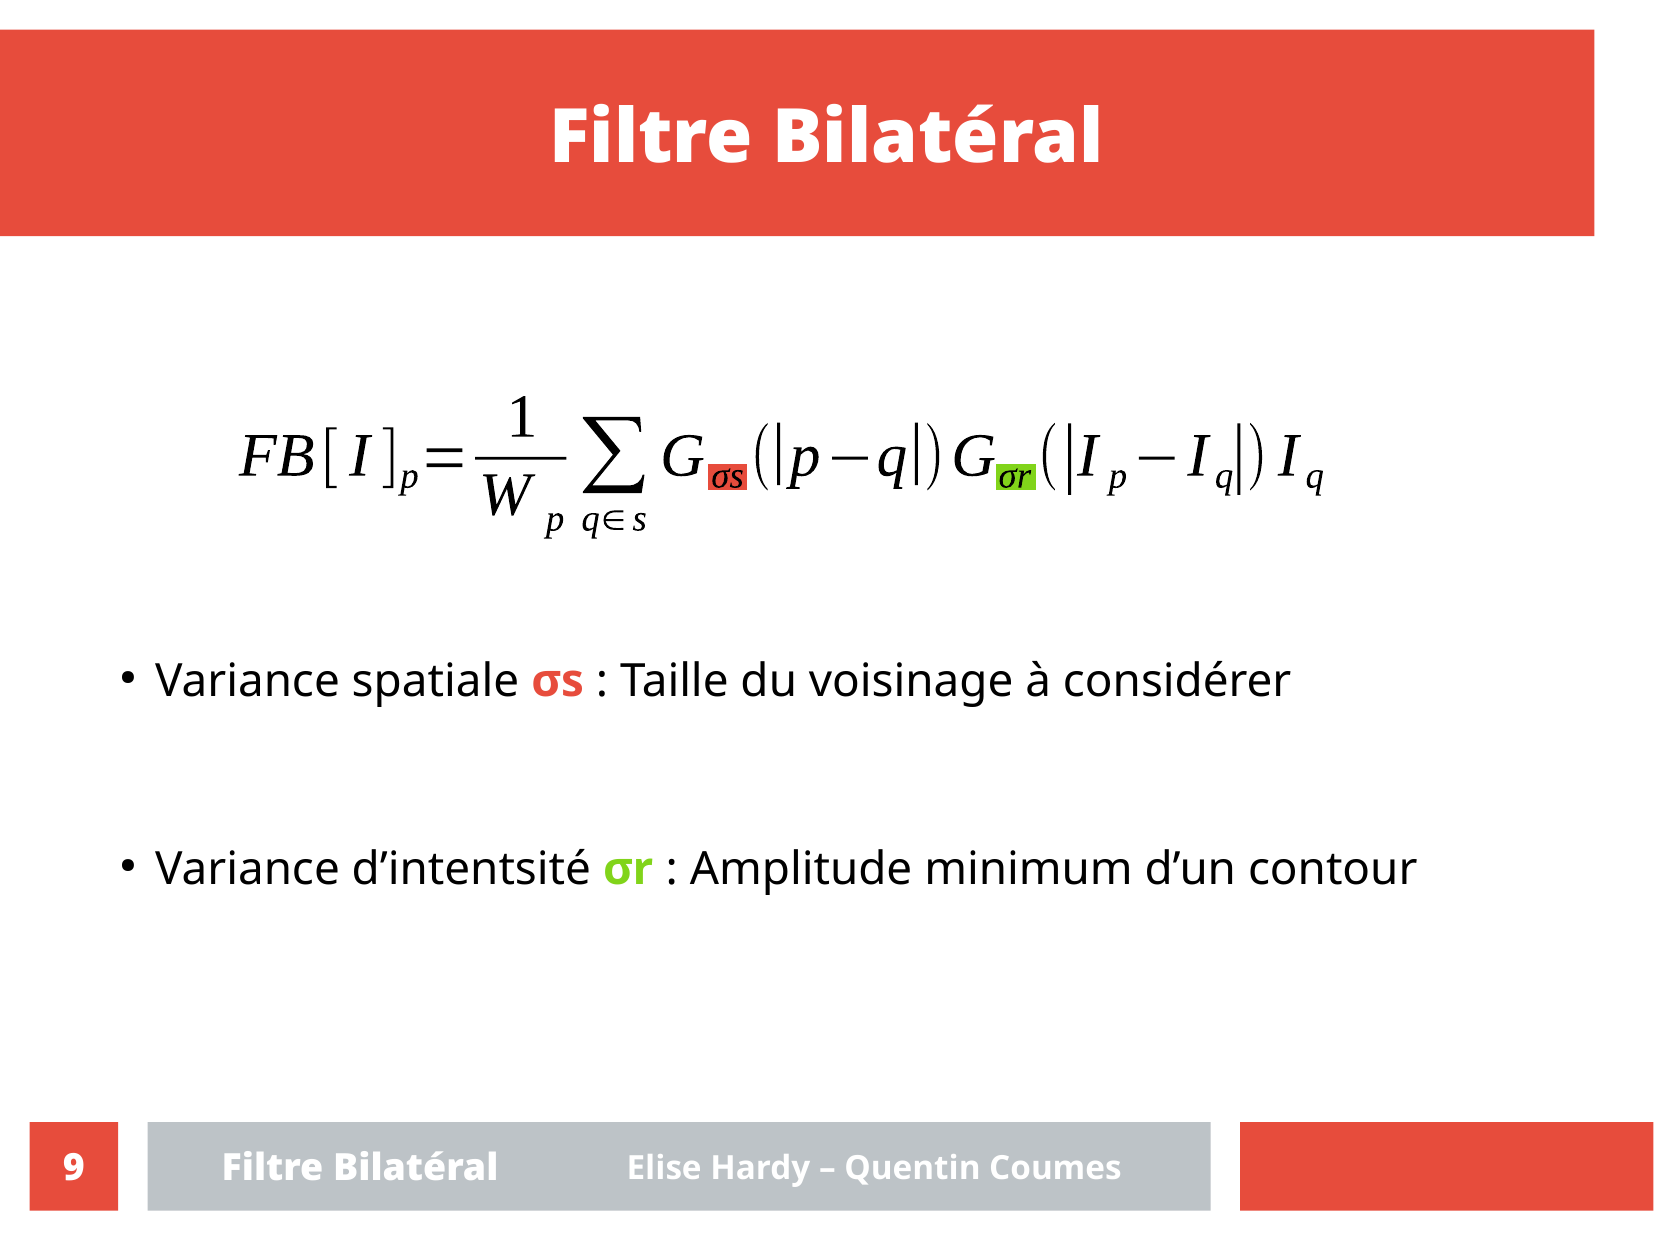

# Filtre Bilatéral
Variance spatiale σs : Taille du voisinage à considérer
Variance d’intentsité σr : Amplitude minimum d’un contour
9